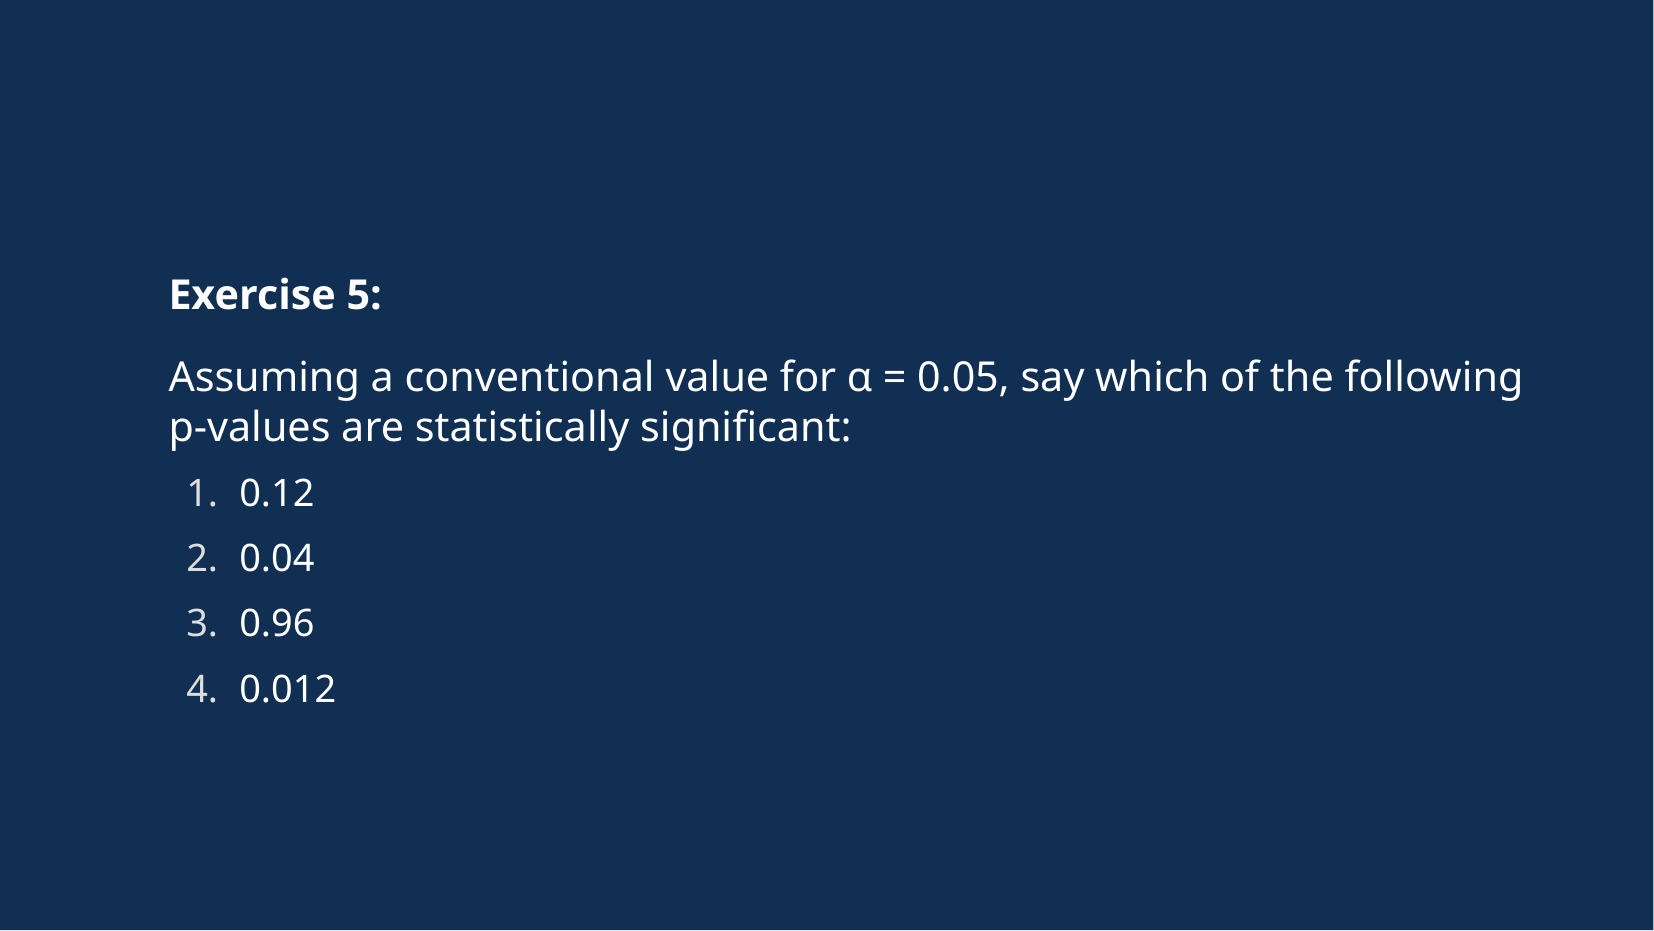

#
Exercise 5:
Assuming a conventional value for α = 0.05, say which of the following p-values are statistically significant:
0.12
0.04
0.96
0.012